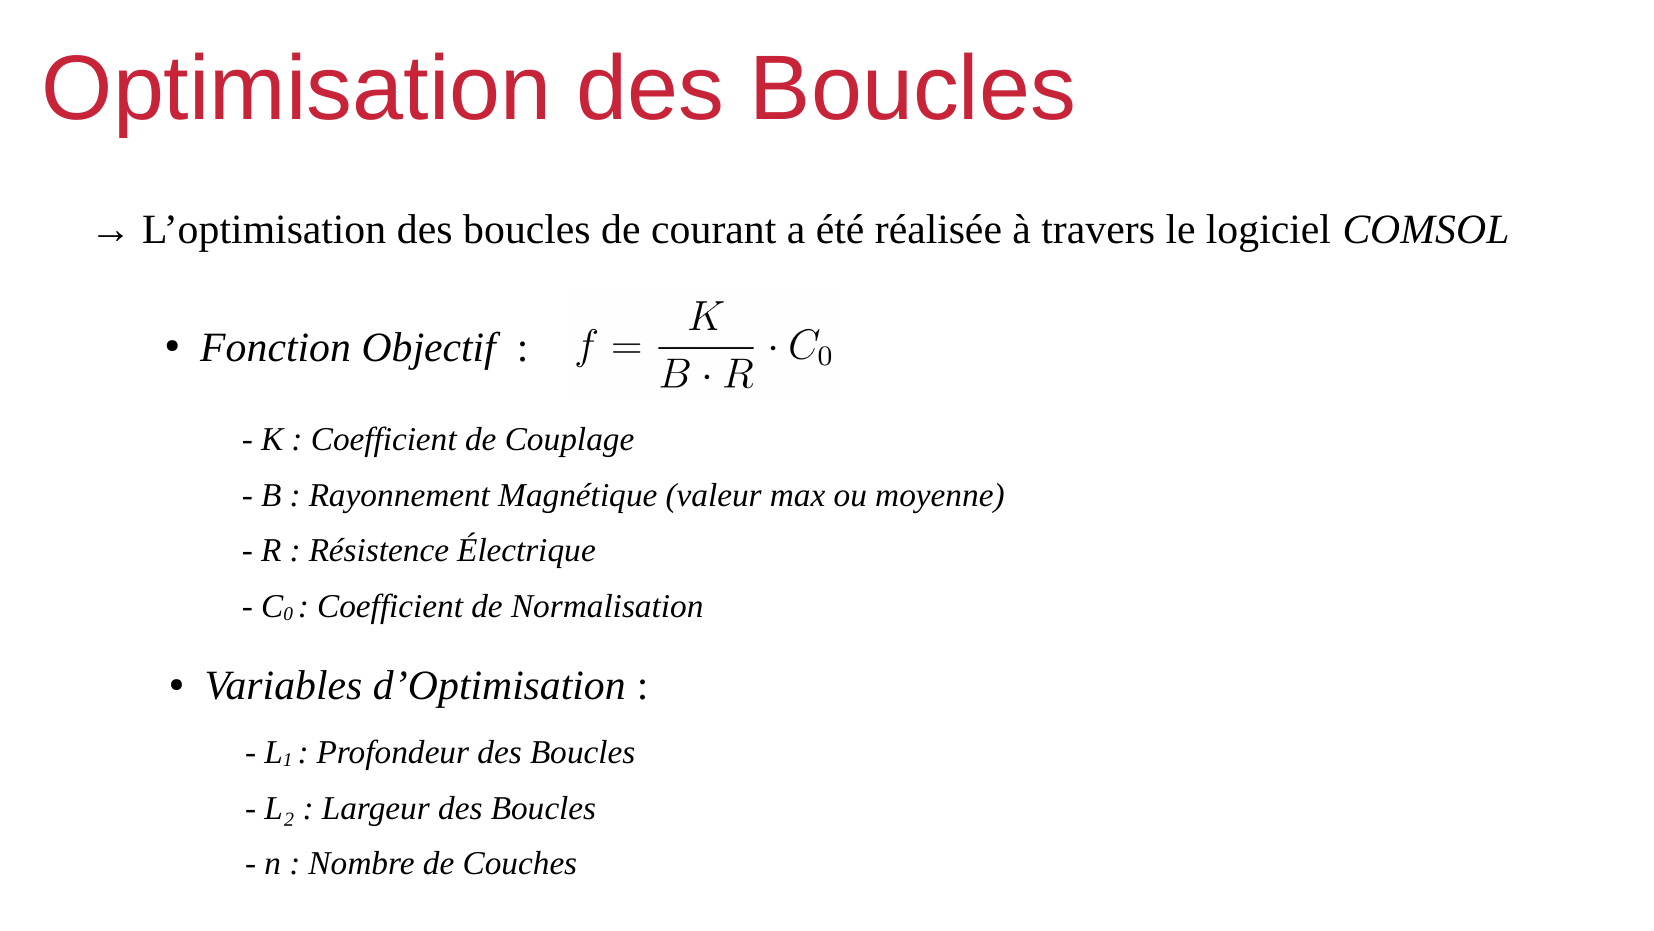

# Optimisation des Boucles
→ L’optimisation des boucles de courant a été réalisée à travers le logiciel COMSOL
Fonction Objectif  :
- K : Coefficient de Couplage
- B : Rayonnement Magnétique (valeur max ou moyenne)
- R : Résistence Électrique
- C0 : Coefficient de Normalisation
Variables d’Optimisation :
- L1 : Profondeur des Boucles
- L₂ : Largeur des Boucles
- n : Nombre de Couches